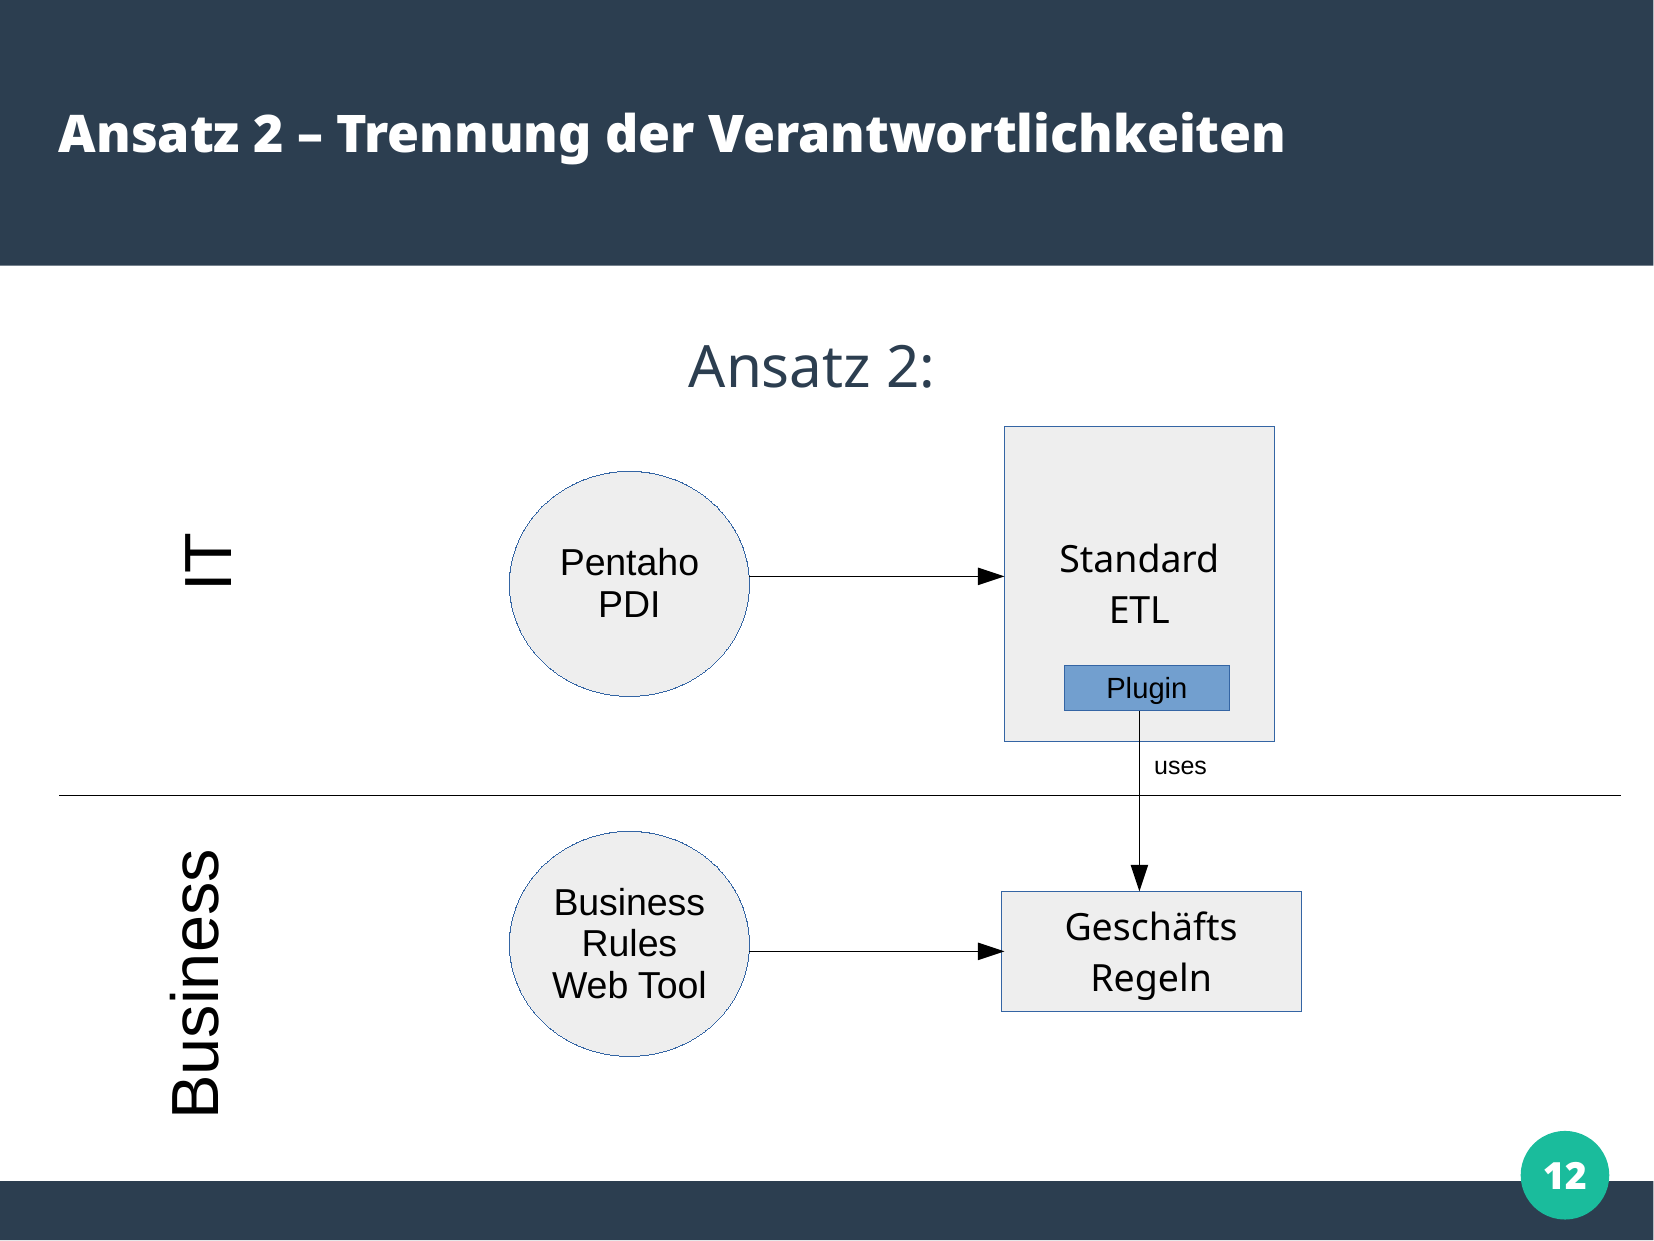

# Ansatz 2 – Trennung der Verantwortlichkeiten
Ansatz 2:
Standard
ETL
Pentaho
PDI
IT
Plugin
uses
Business
Business
Rules
Web Tool
Geschäfts
Regeln
12